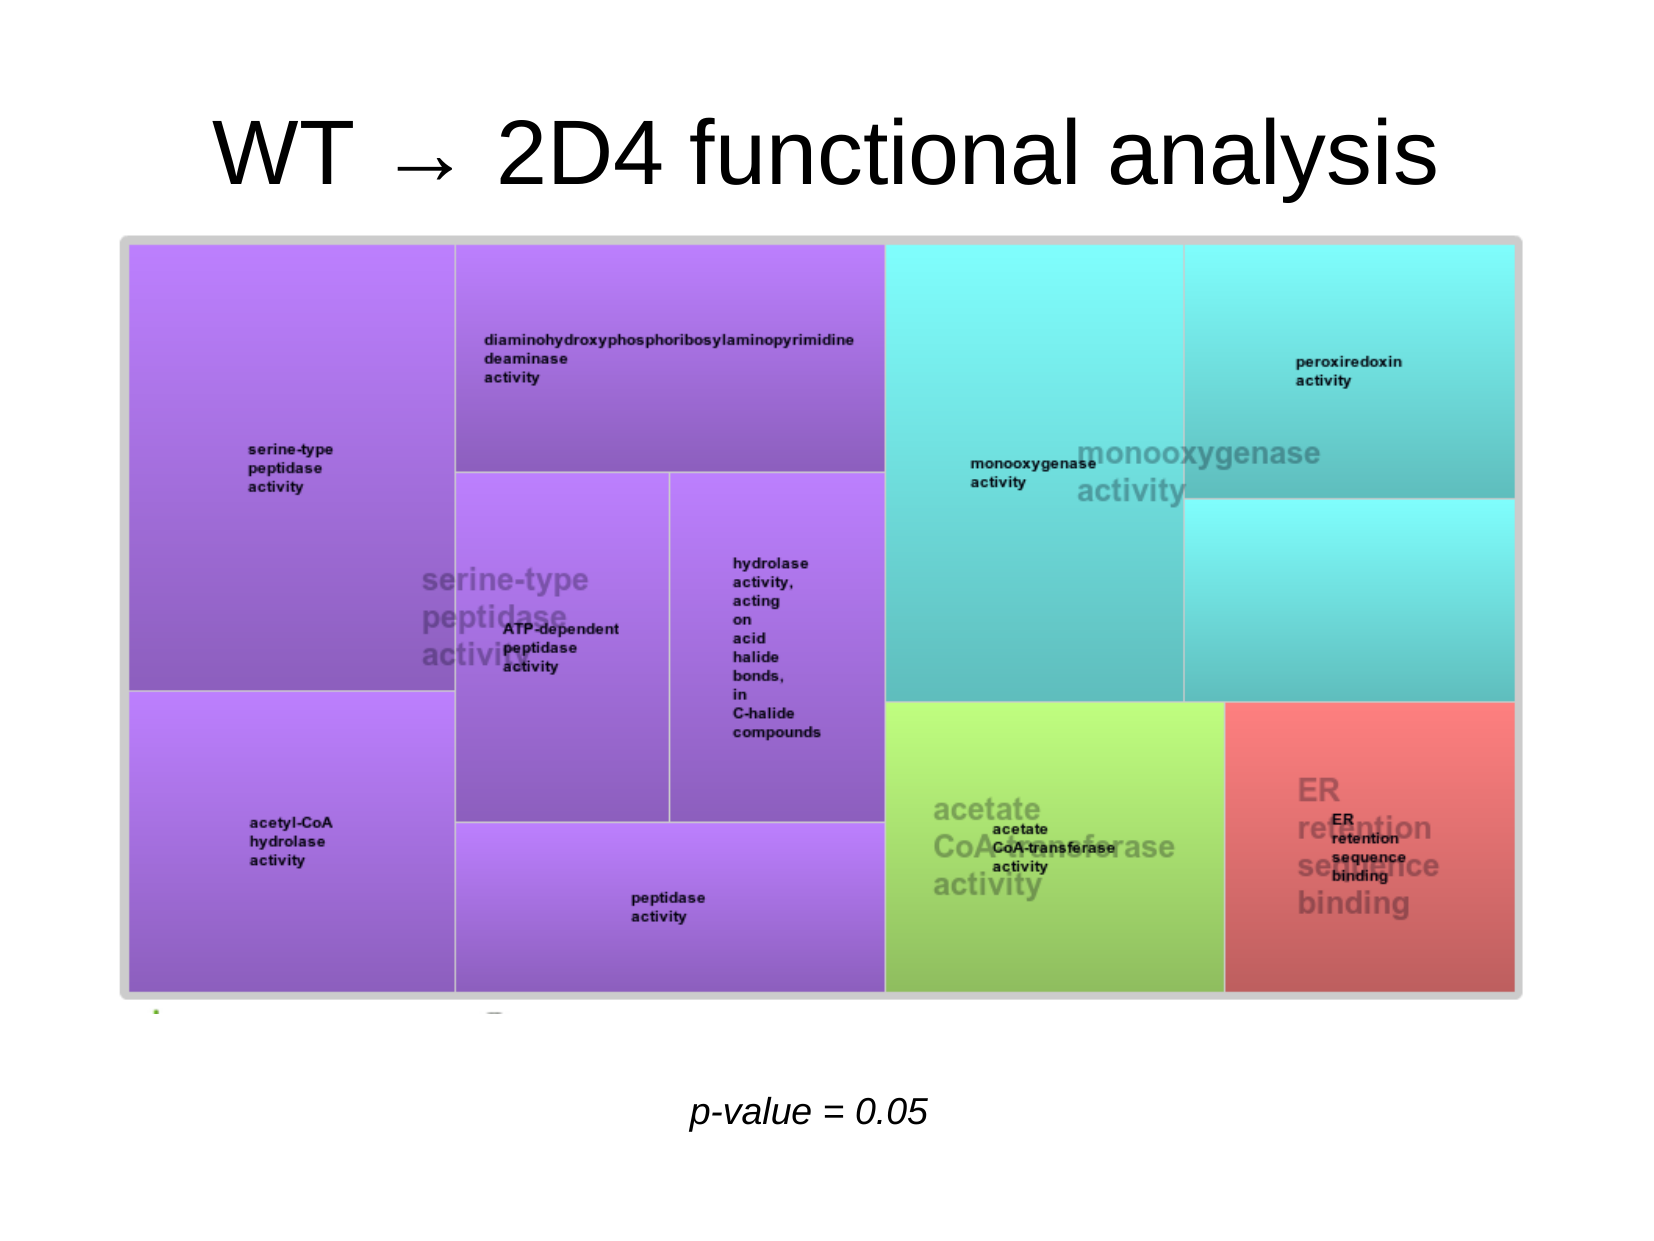

# WT → 2D4 functional analysis
p-value = 0.05